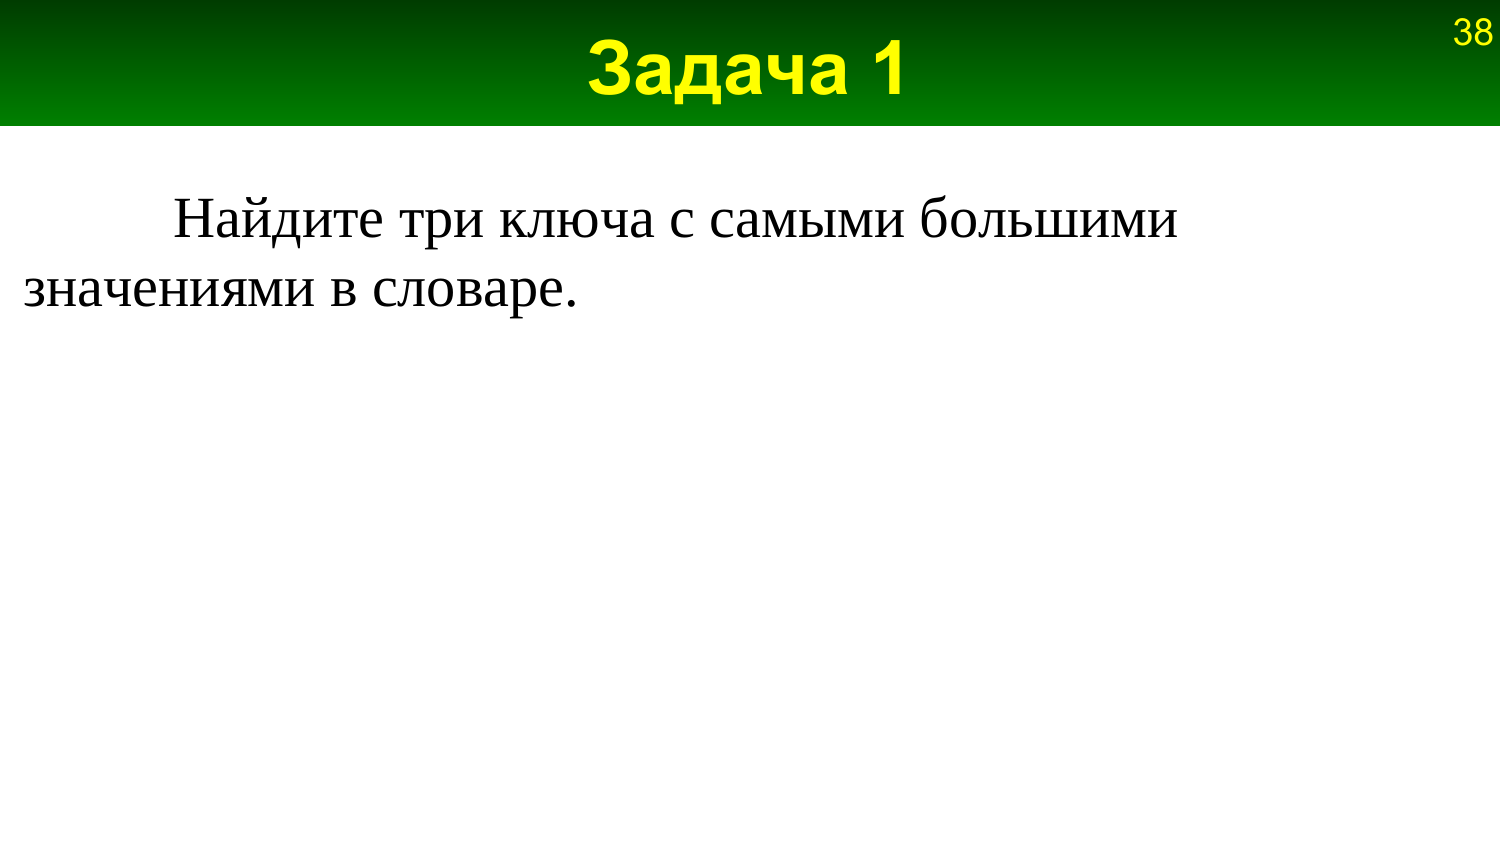

# Задача 1
	Найдите три ключа с самыми большими значениями в словаре.